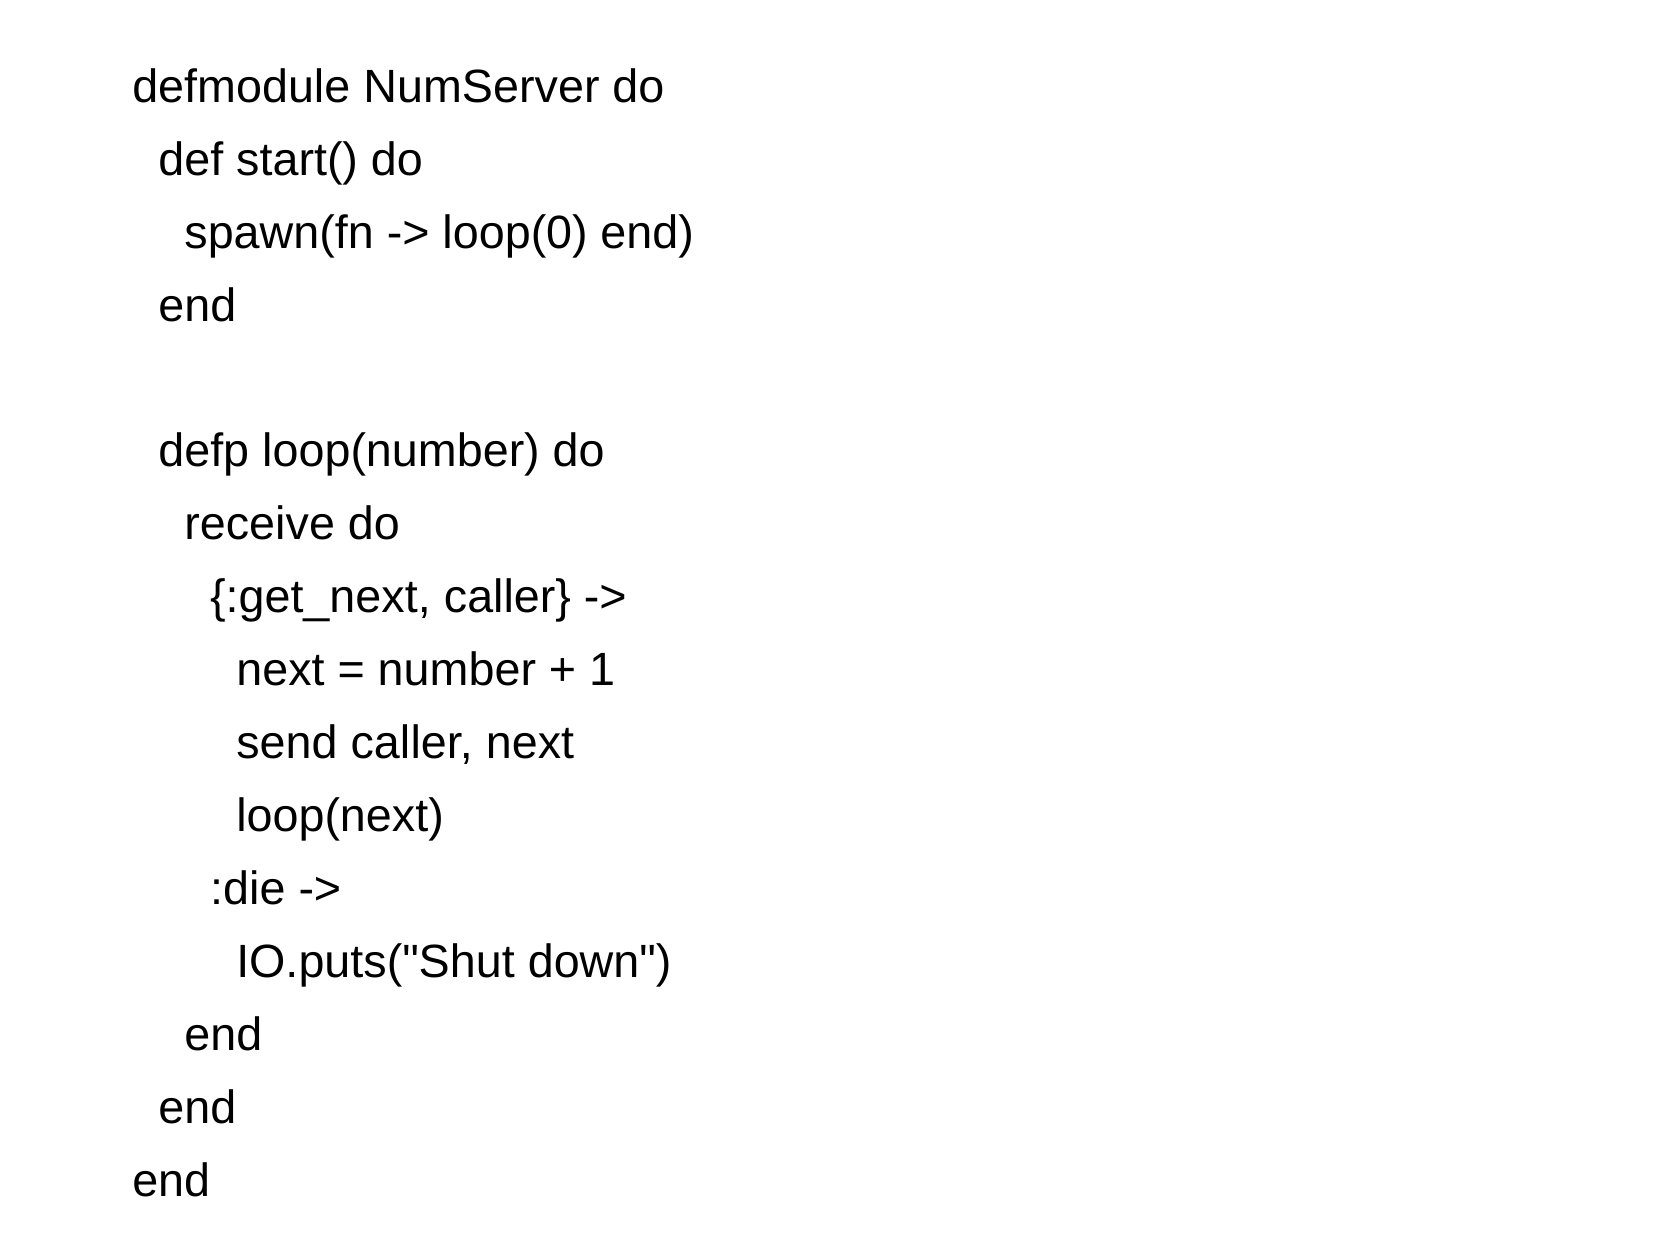

#
defmodule NumServer do
 def start() do
 spawn(fn -> loop(0) end)
 end
 defp loop(number) do
 receive do
 {:get_next, caller} ->
 next = number + 1
 send caller, next
 loop(next)
 :die ->
 IO.puts("Shut down")
 end
 end
end